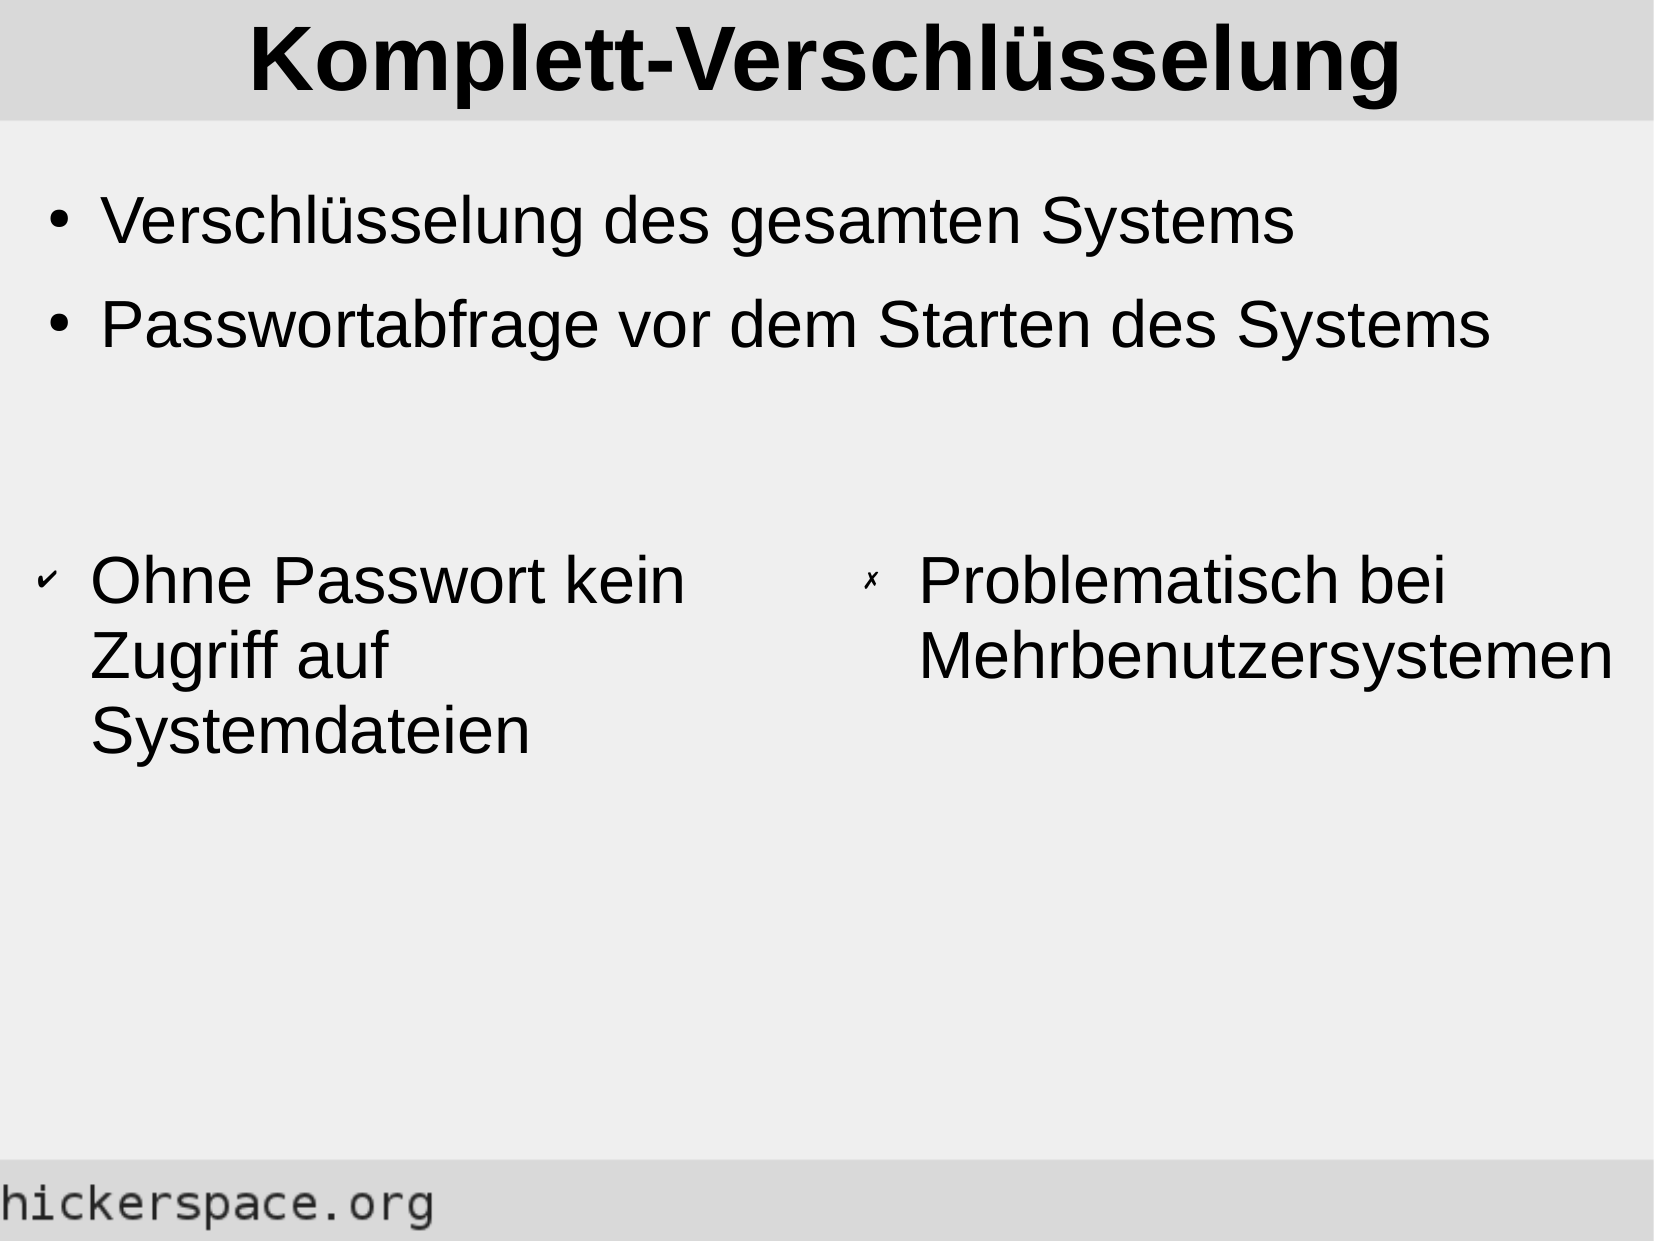

# Komplett-Verschlüsselung
Verschlüsselung des gesamten Systems
Passwortabfrage vor dem Starten des Systems
Ohne Passwort kein Zugriff auf Systemdateien
Problematisch bei Mehrbenutzersystemen